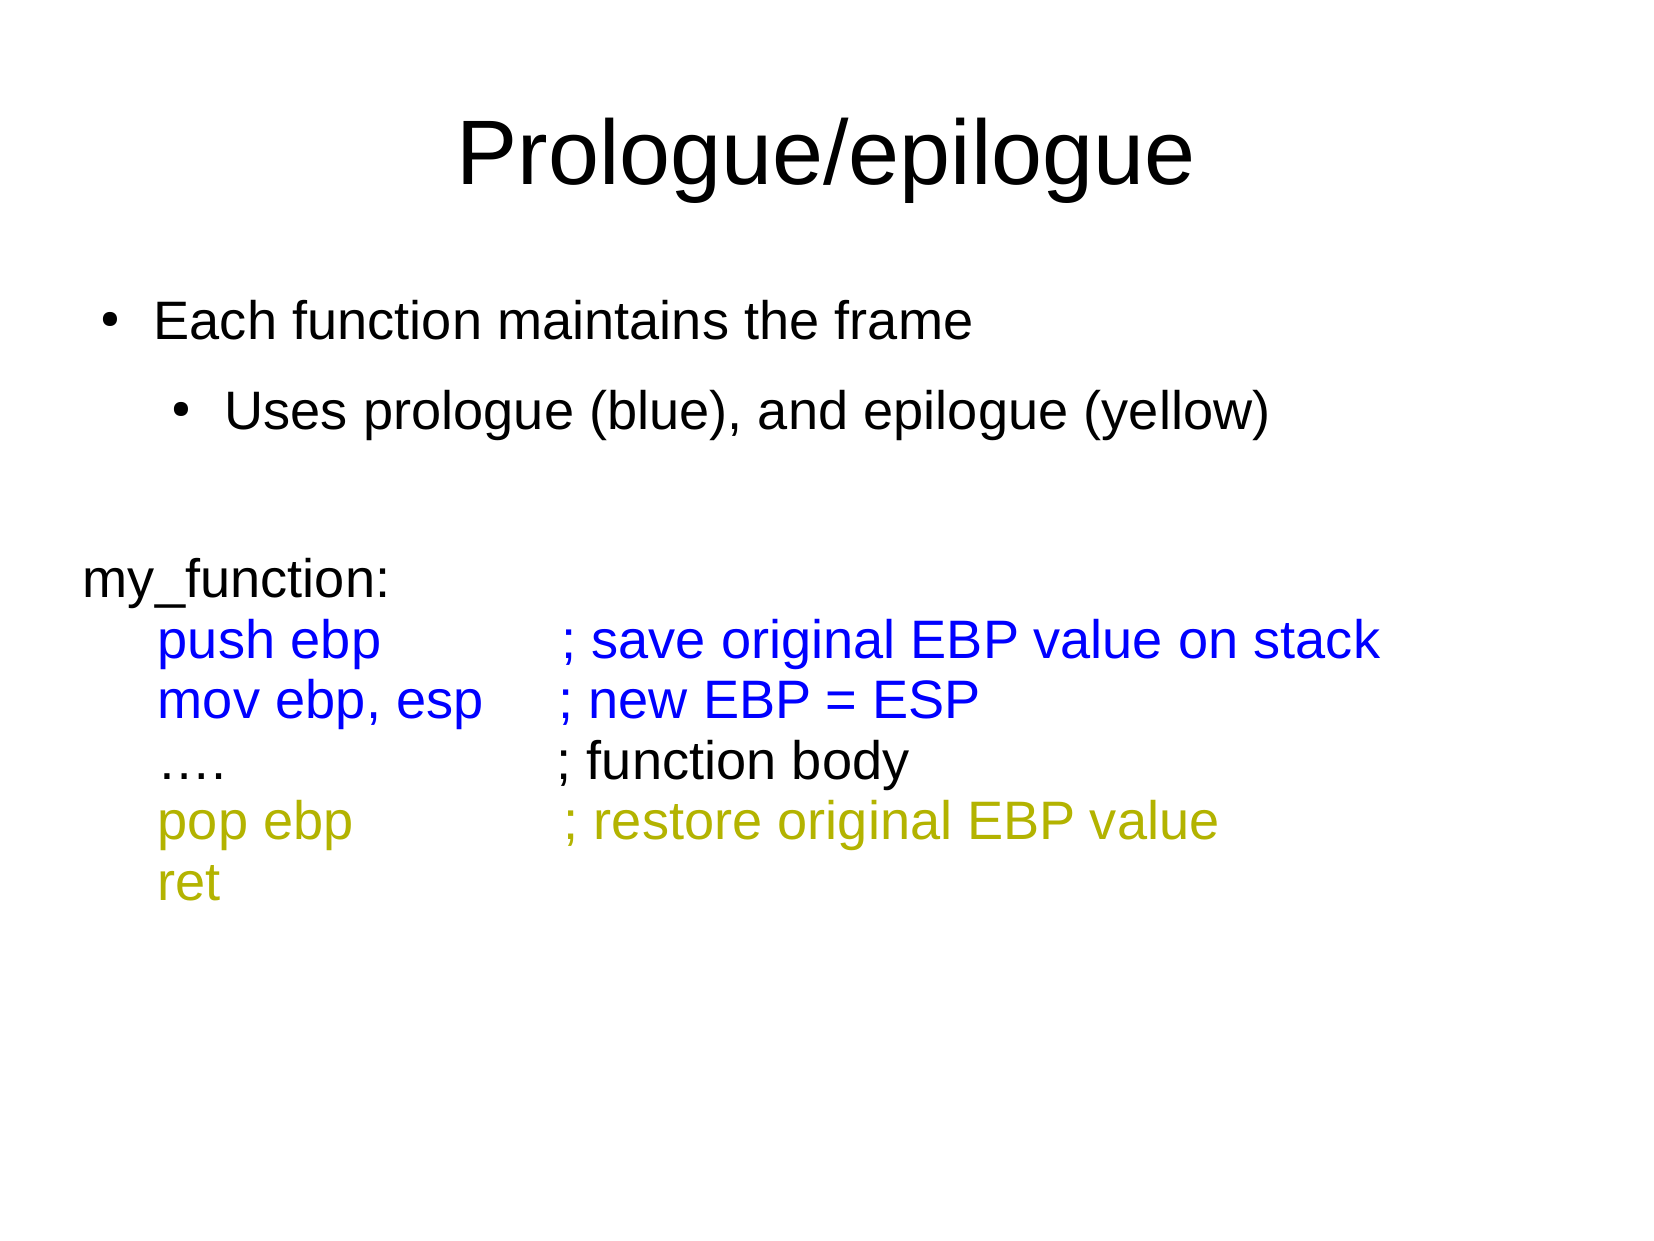

# Prologue/epilogue
Each function maintains the frame
Uses prologue (blue), and epilogue (yellow)
my_function:
 push ebp ; save original EBP value on stack
 mov ebp, esp ; new EBP = ESP
 …. ; function body
 pop ebp ; restore original EBP value
 ret